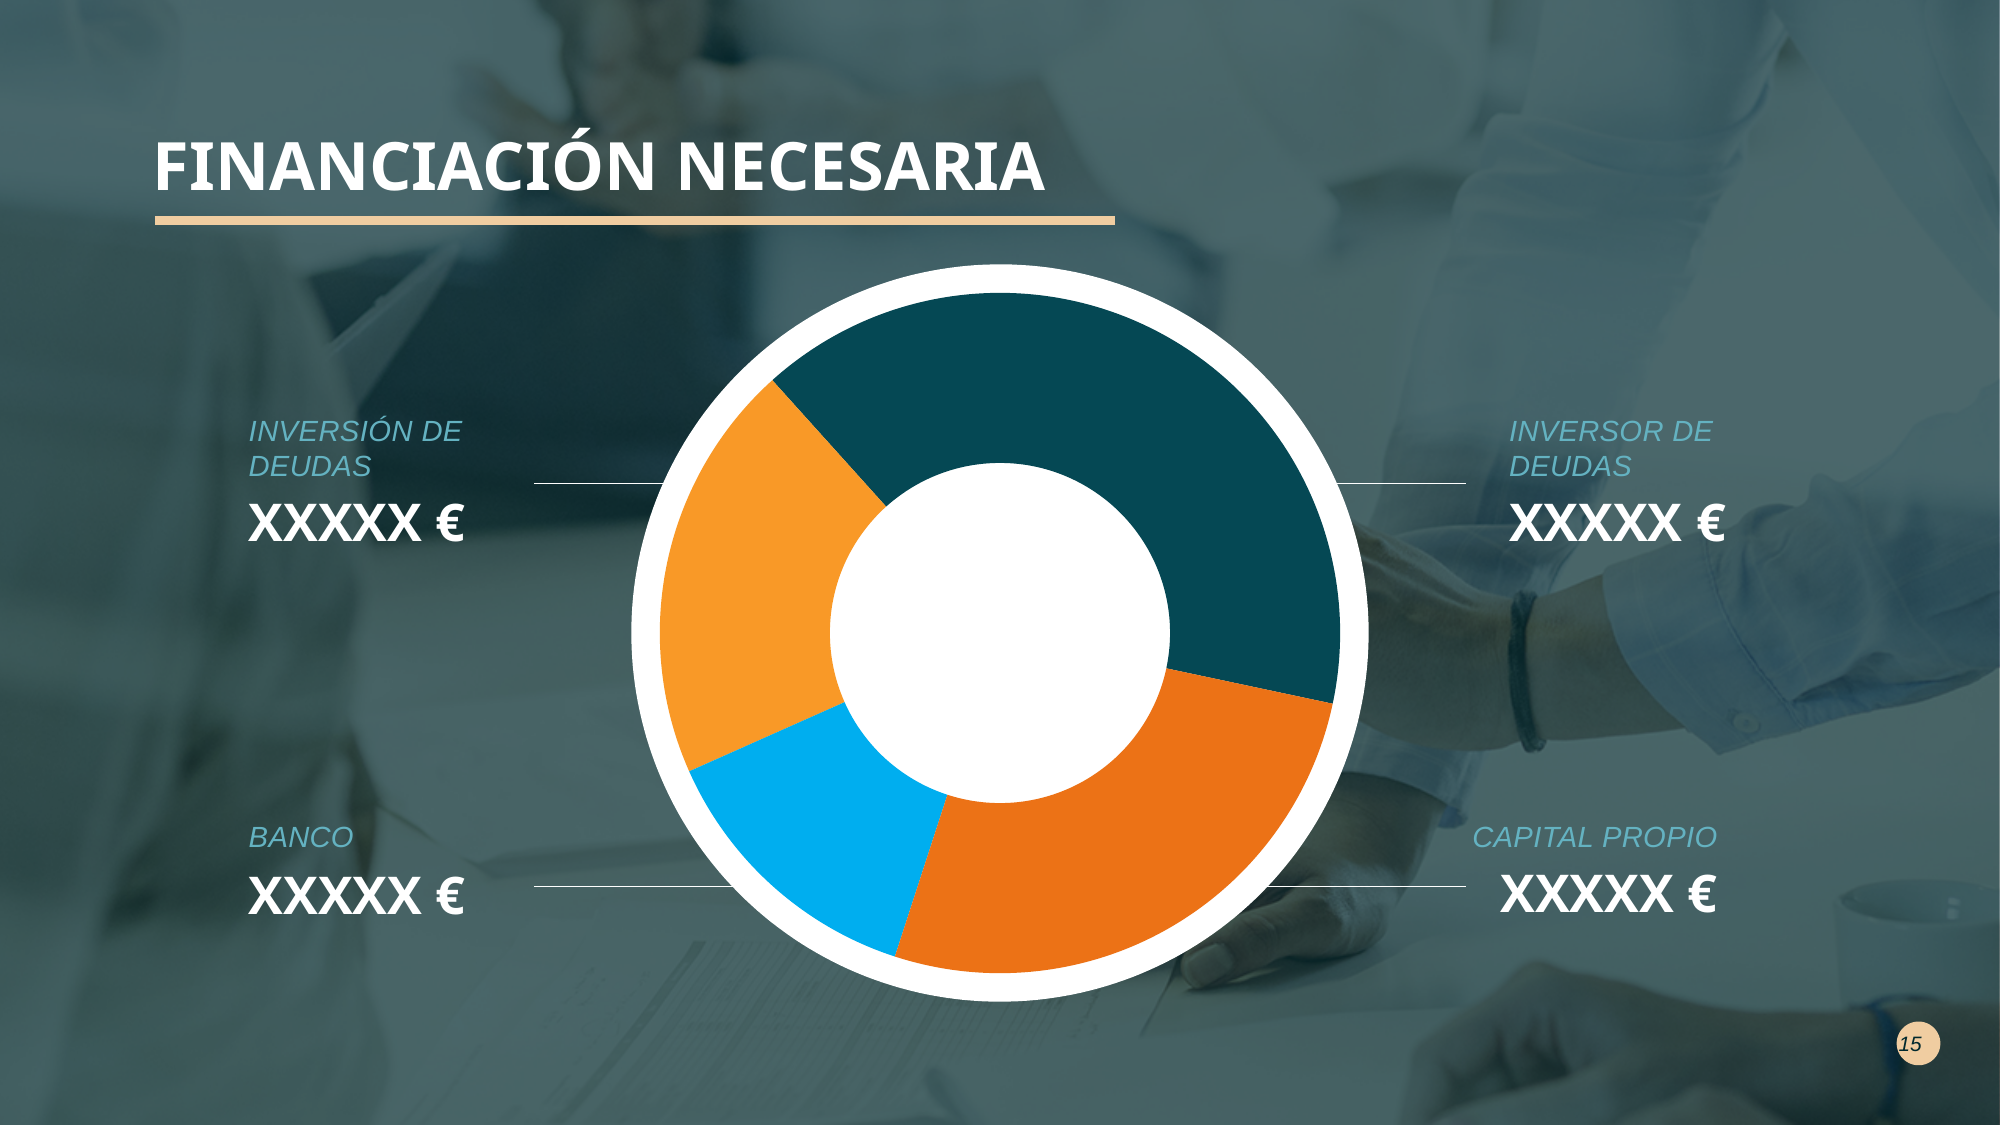

# FINANCIACIÓN NECESARIA
### Chart
| Category | Ventas |
|---|---|
| 1.er trimestre | 30.0 |
| 2.º trimestre | 15.0 |
| 3.er trimestre | 10.0 |
| 4.º trimestre | 20.0 |INVERSIÓN DE DEUDAS
XXXXX €
INVERSOR DE DEUDAS
XXXXX €
BANCO
XXXXX €
CAPITAL PROPIO
XXXXX €